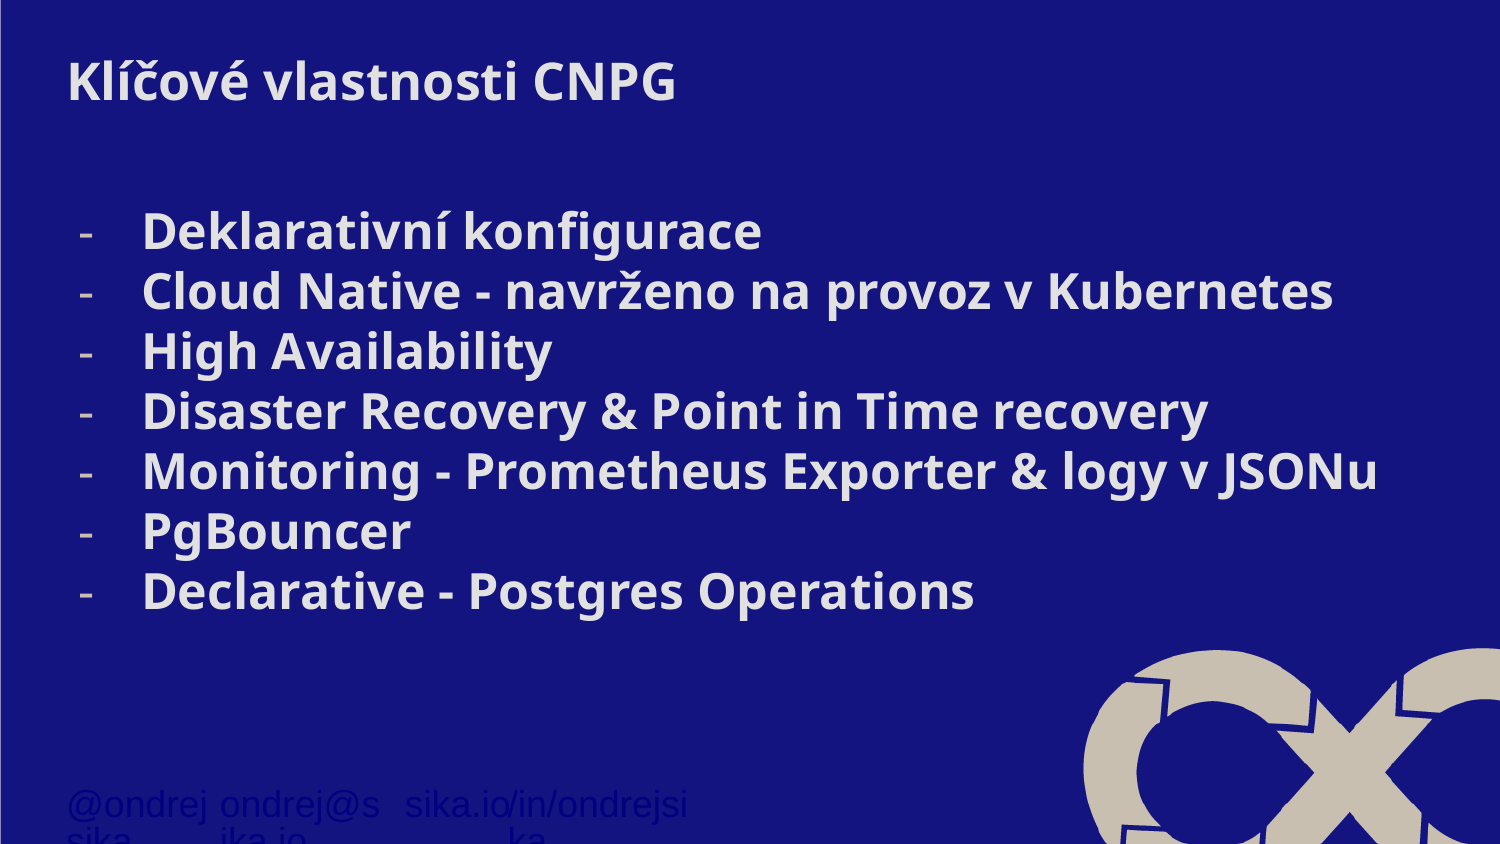

# Klíčové vlastnosti CNPG
Deklarativní konfigurace
Cloud Native - navrženo na provoz v Kubernetes
High Availability
Disaster Recovery & Point in Time recovery
Monitoring - Prometheus Exporter & logy v JSONu
PgBouncer
Declarative - Postgres Operations